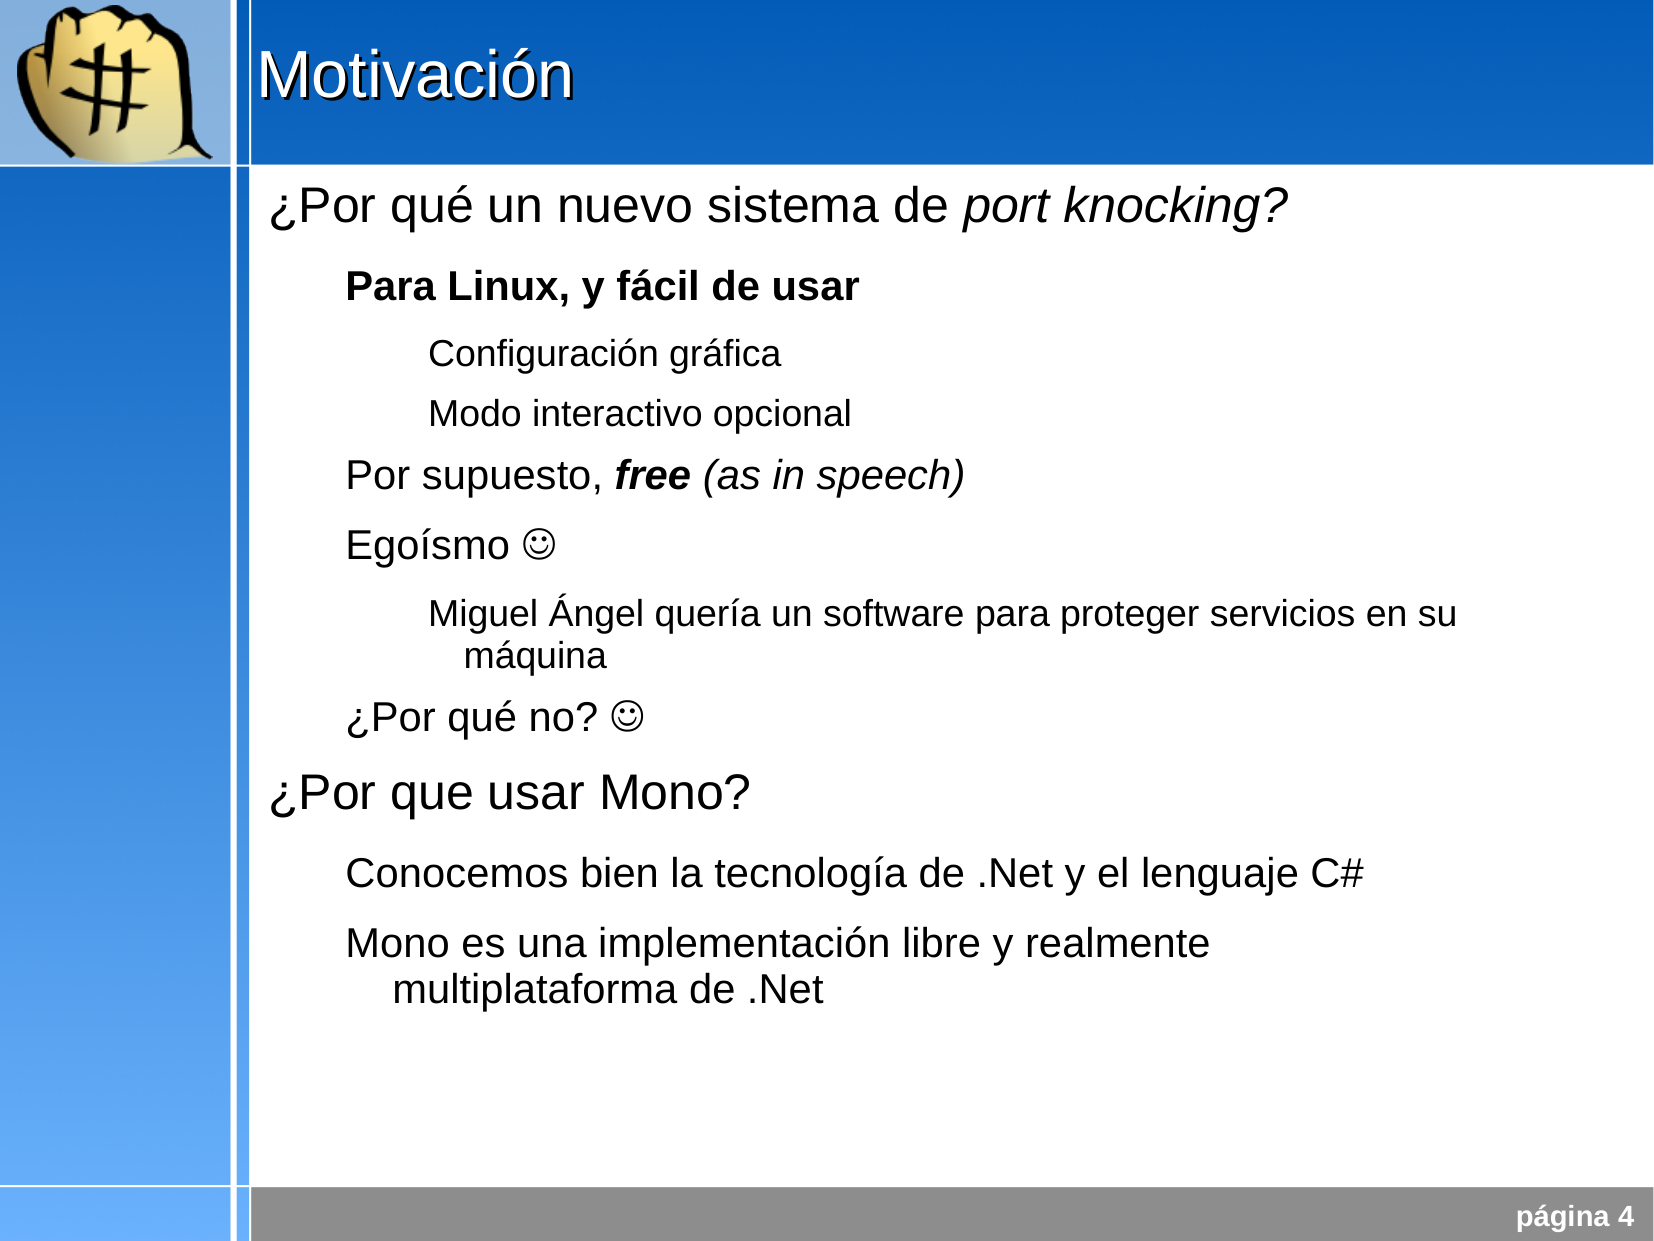

# Motivación
¿Por qué un nuevo sistema de port knocking?
Para Linux, y fácil de usar
Configuración gráfica
Modo interactivo opcional
Por supuesto, free (as in speech)
Egoísmo 
Miguel Ángel quería un software para proteger servicios en su máquina
¿Por qué no? 
¿Por que usar Mono?
Conocemos bien la tecnología de .Net y el lenguaje C#
Mono es una implementación libre y realmente multiplataforma de .Net